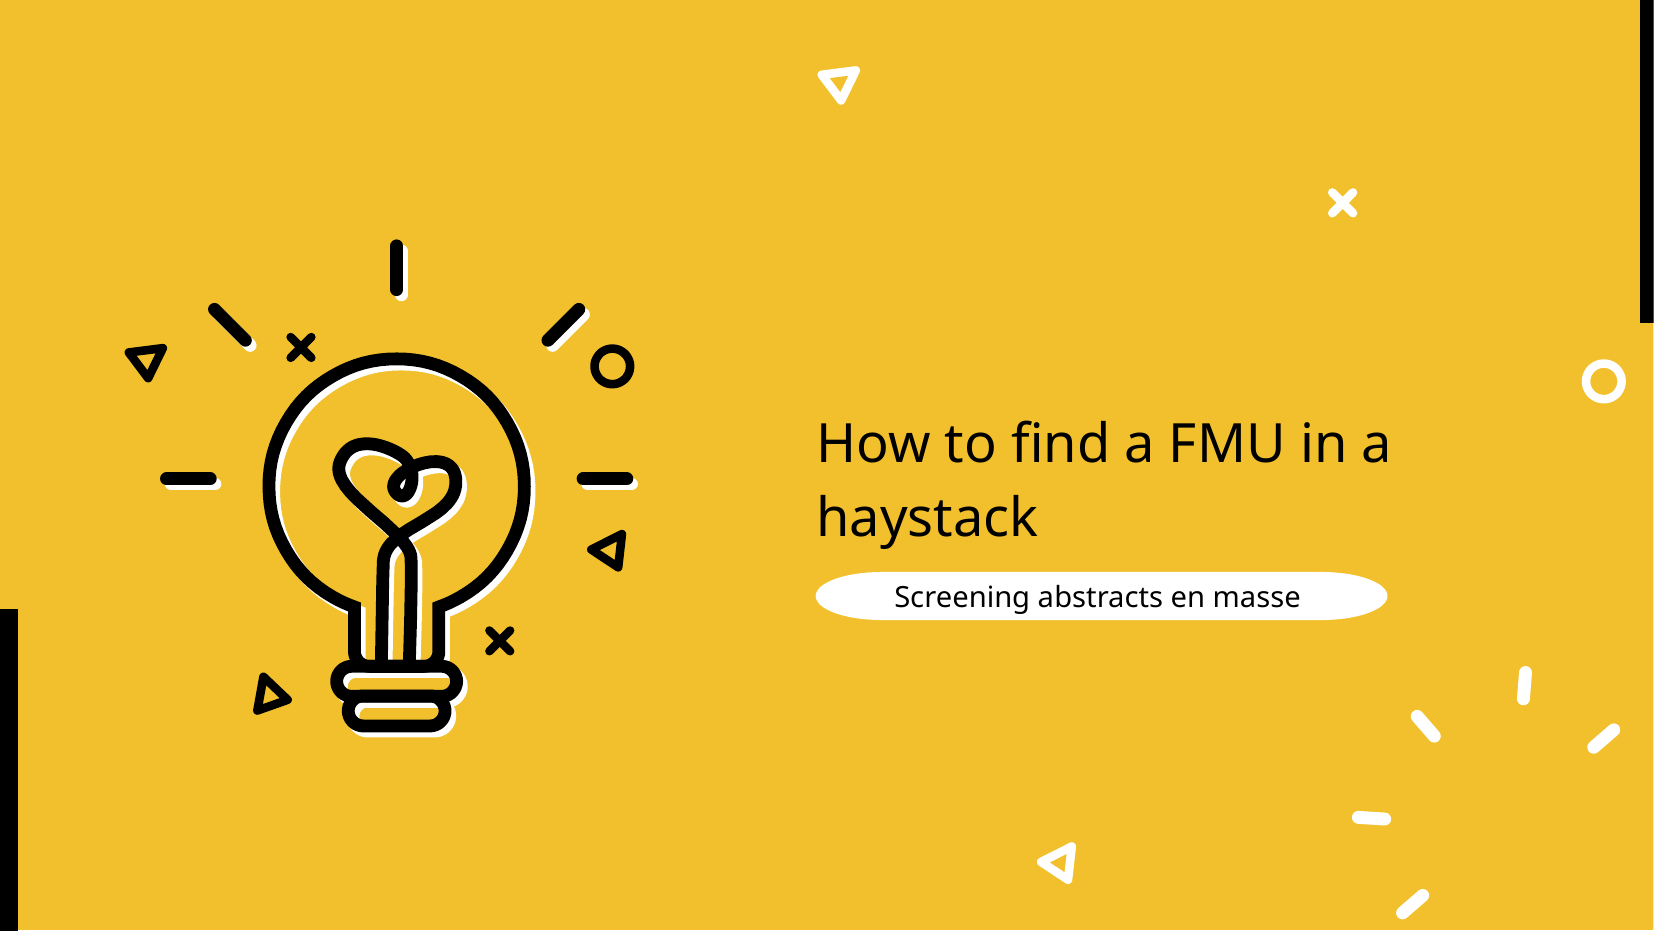

# How to find a FMU in a haystack
Screening abstracts en masse